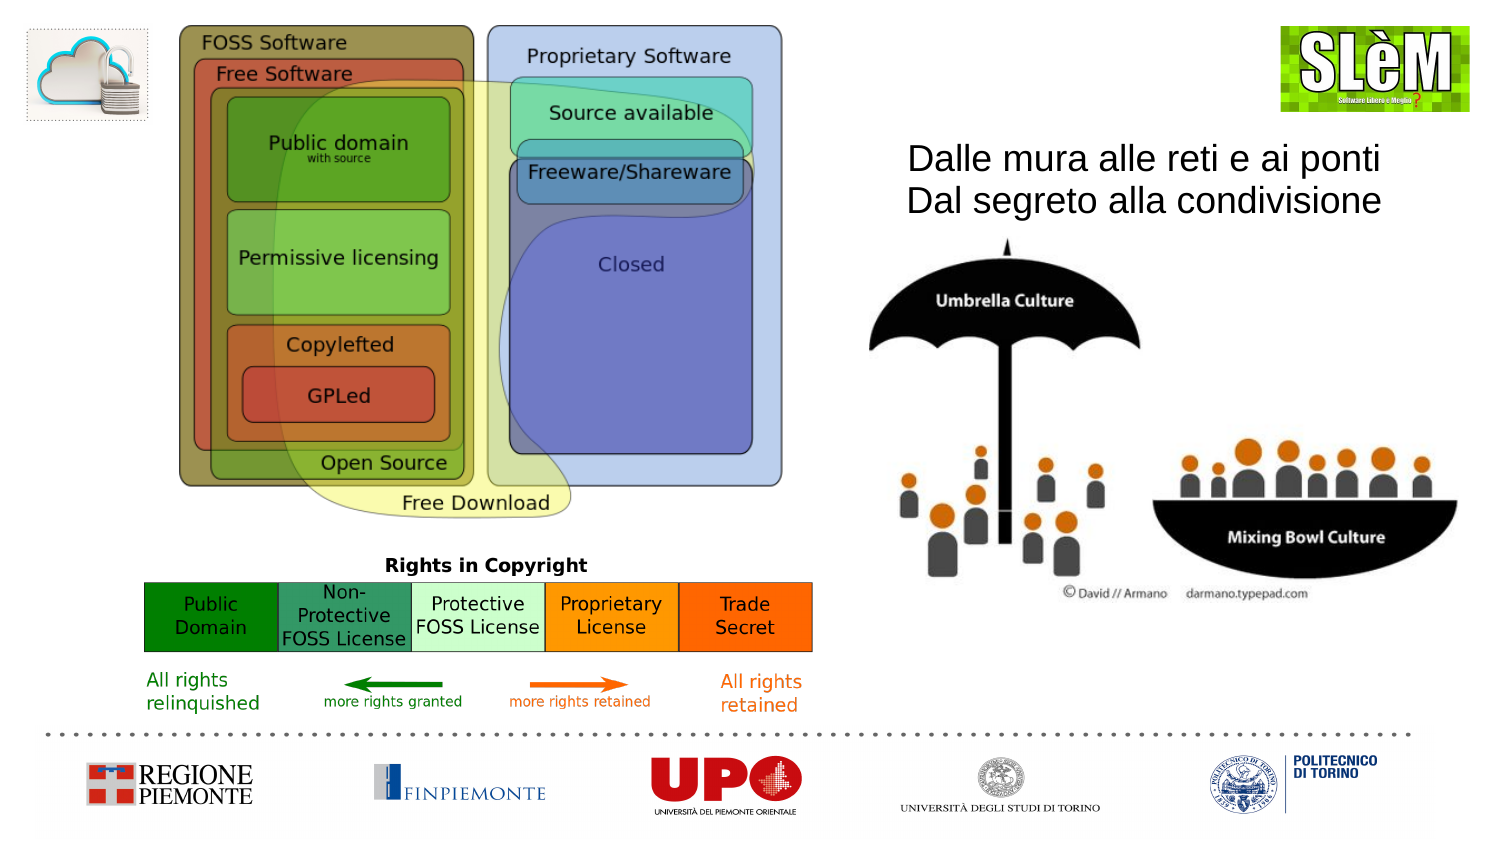

Dalle mura alle reti e ai ponti
Dal segreto alla condivisione